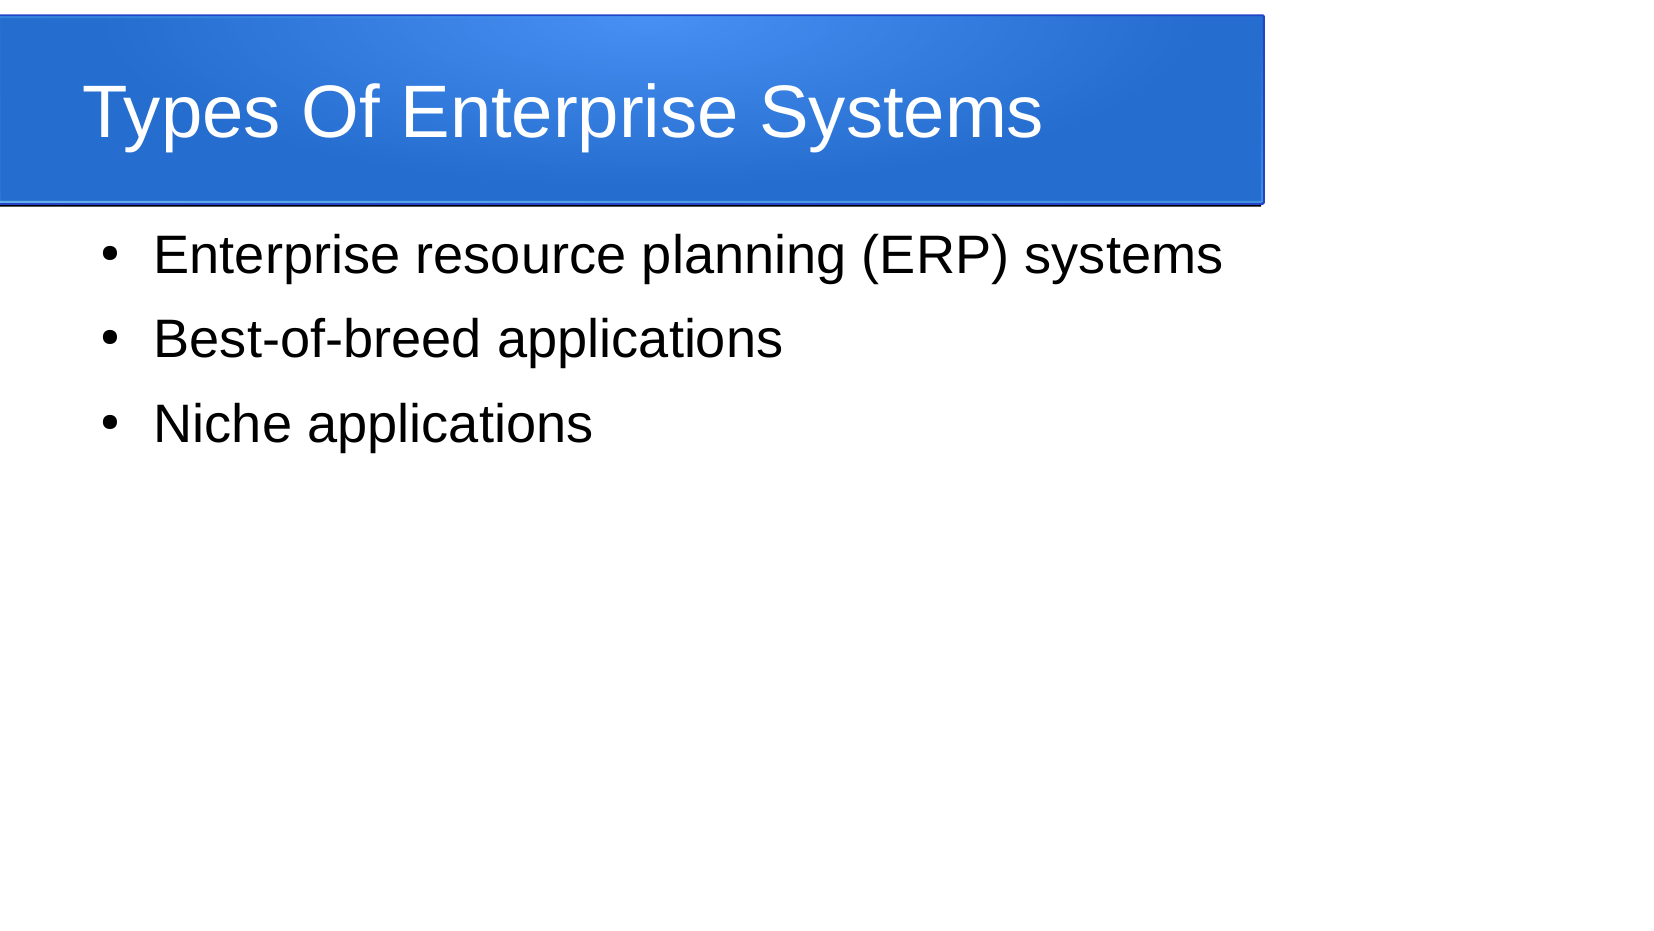

# Types Of Enterprise Systems
Enterprise resource planning (ERP) systems
Best-of-breed applications
Niche applications